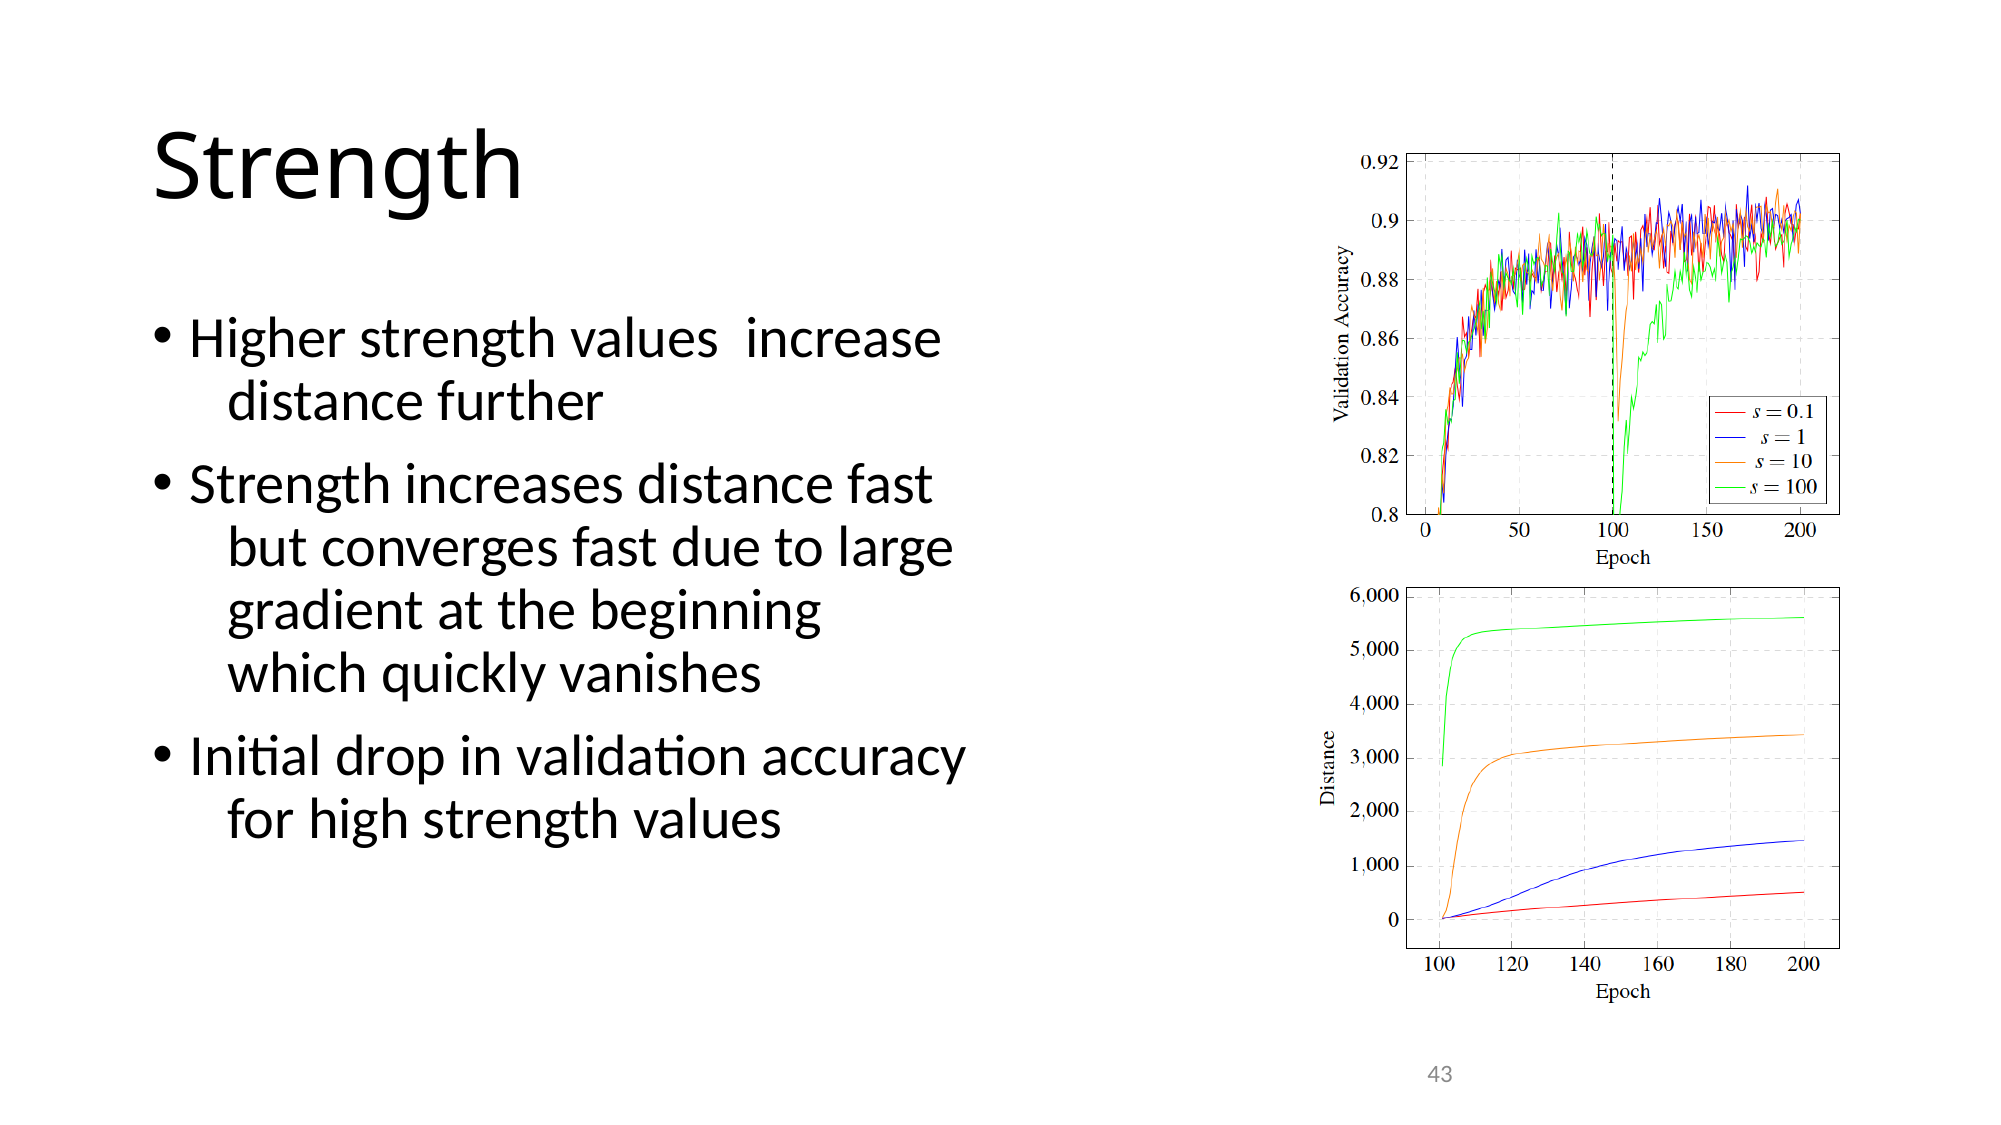

# Strength
Higher strength values increase distance further
Strength increases distance fast but converges fast due to large gradient at the beginning which quickly vanishes
Initial drop in validation accuracy for high strength values